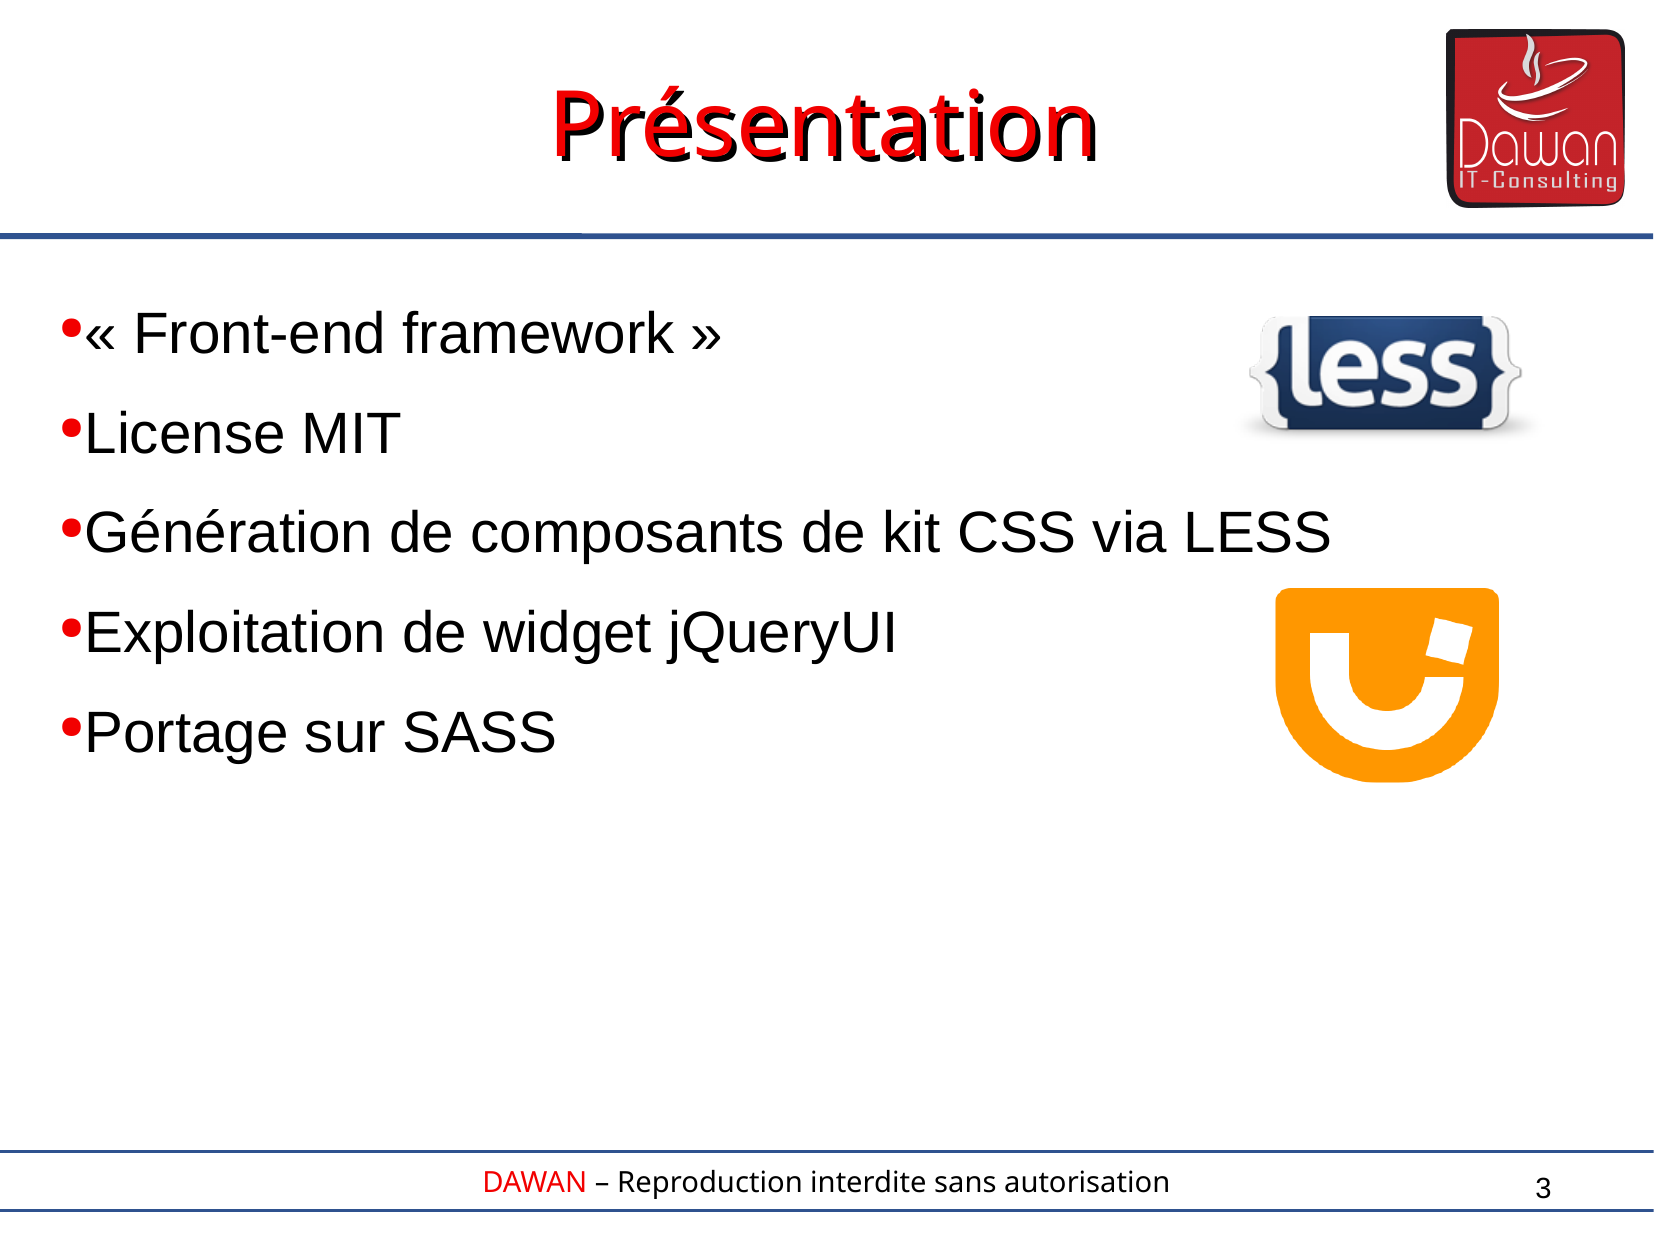

Présentation
# « Front-end framework »
License MIT
Génération de composants de kit CSS via LESS
Exploitation de widget jQueryUI
Portage sur SASS